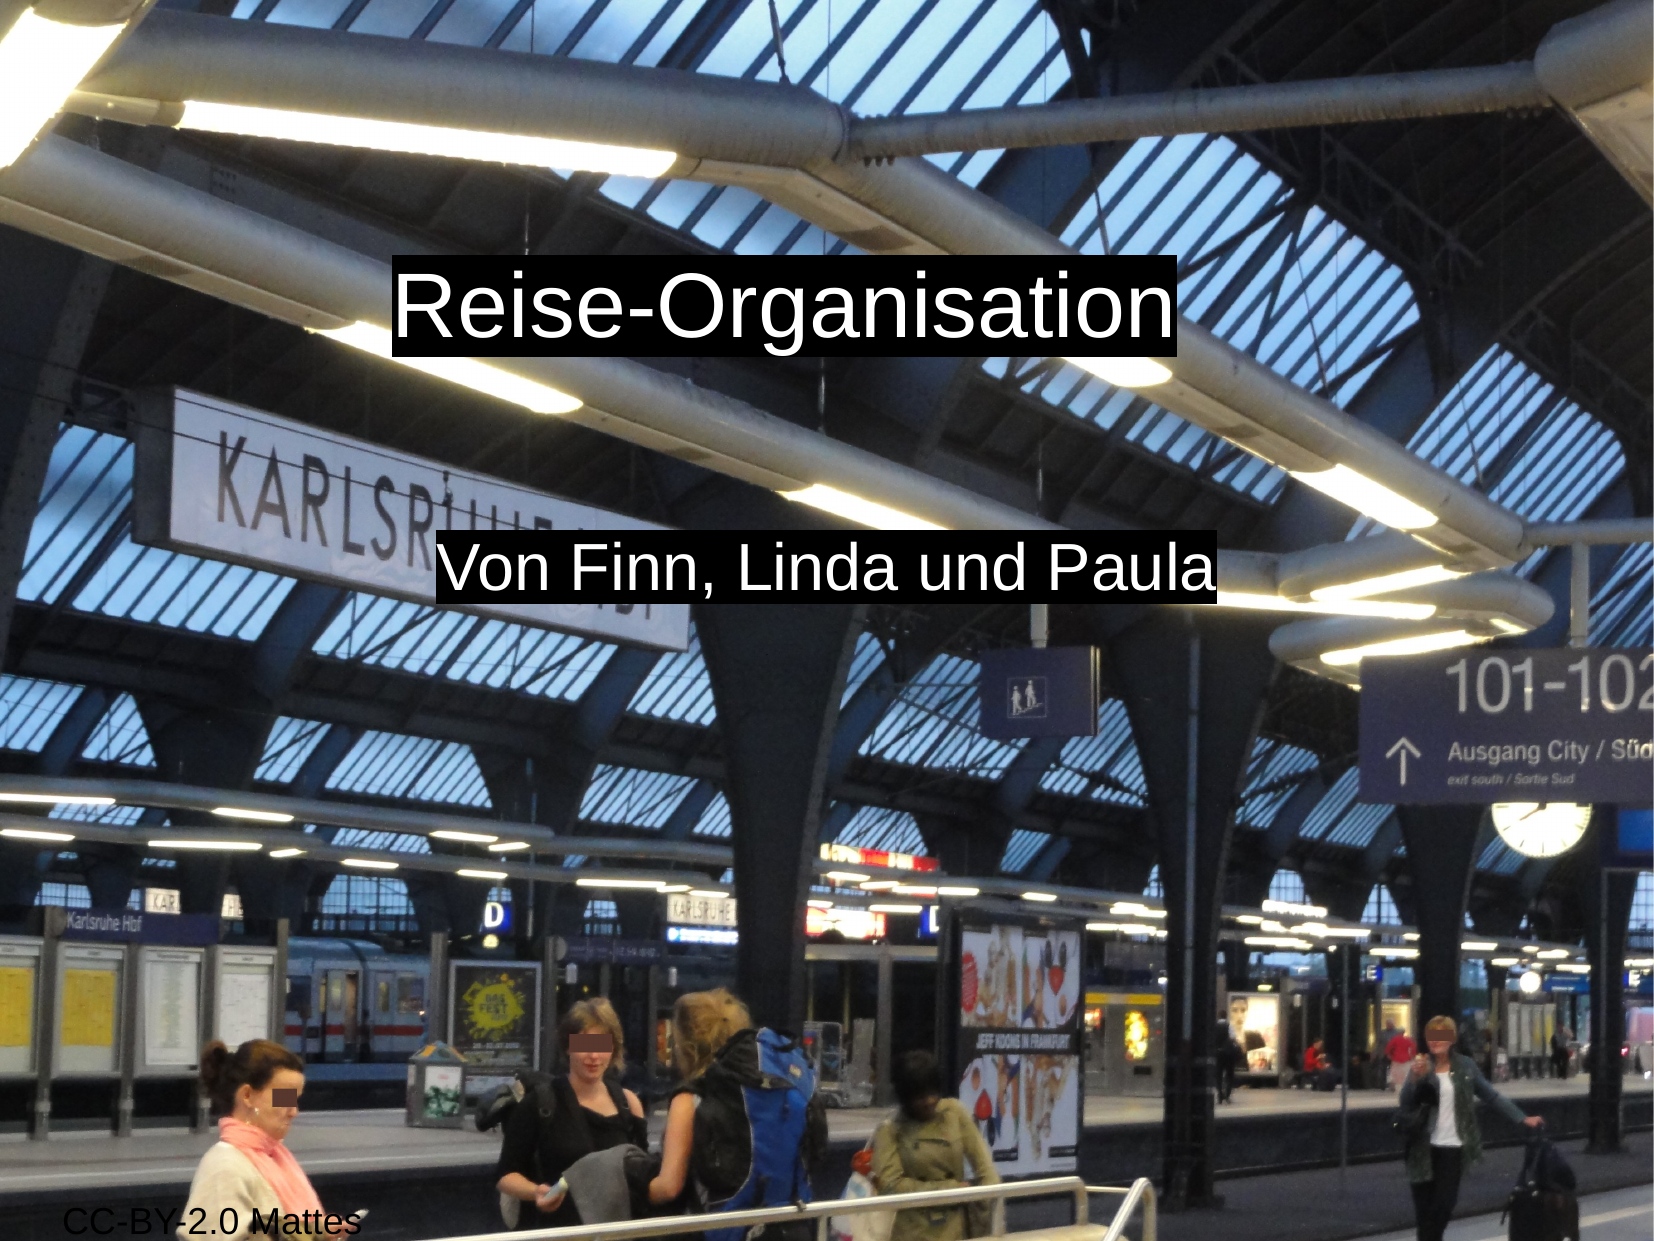

Von Finn, Linda und Paula
# Reise-Organisation
CC-BY-2.0 Mattes